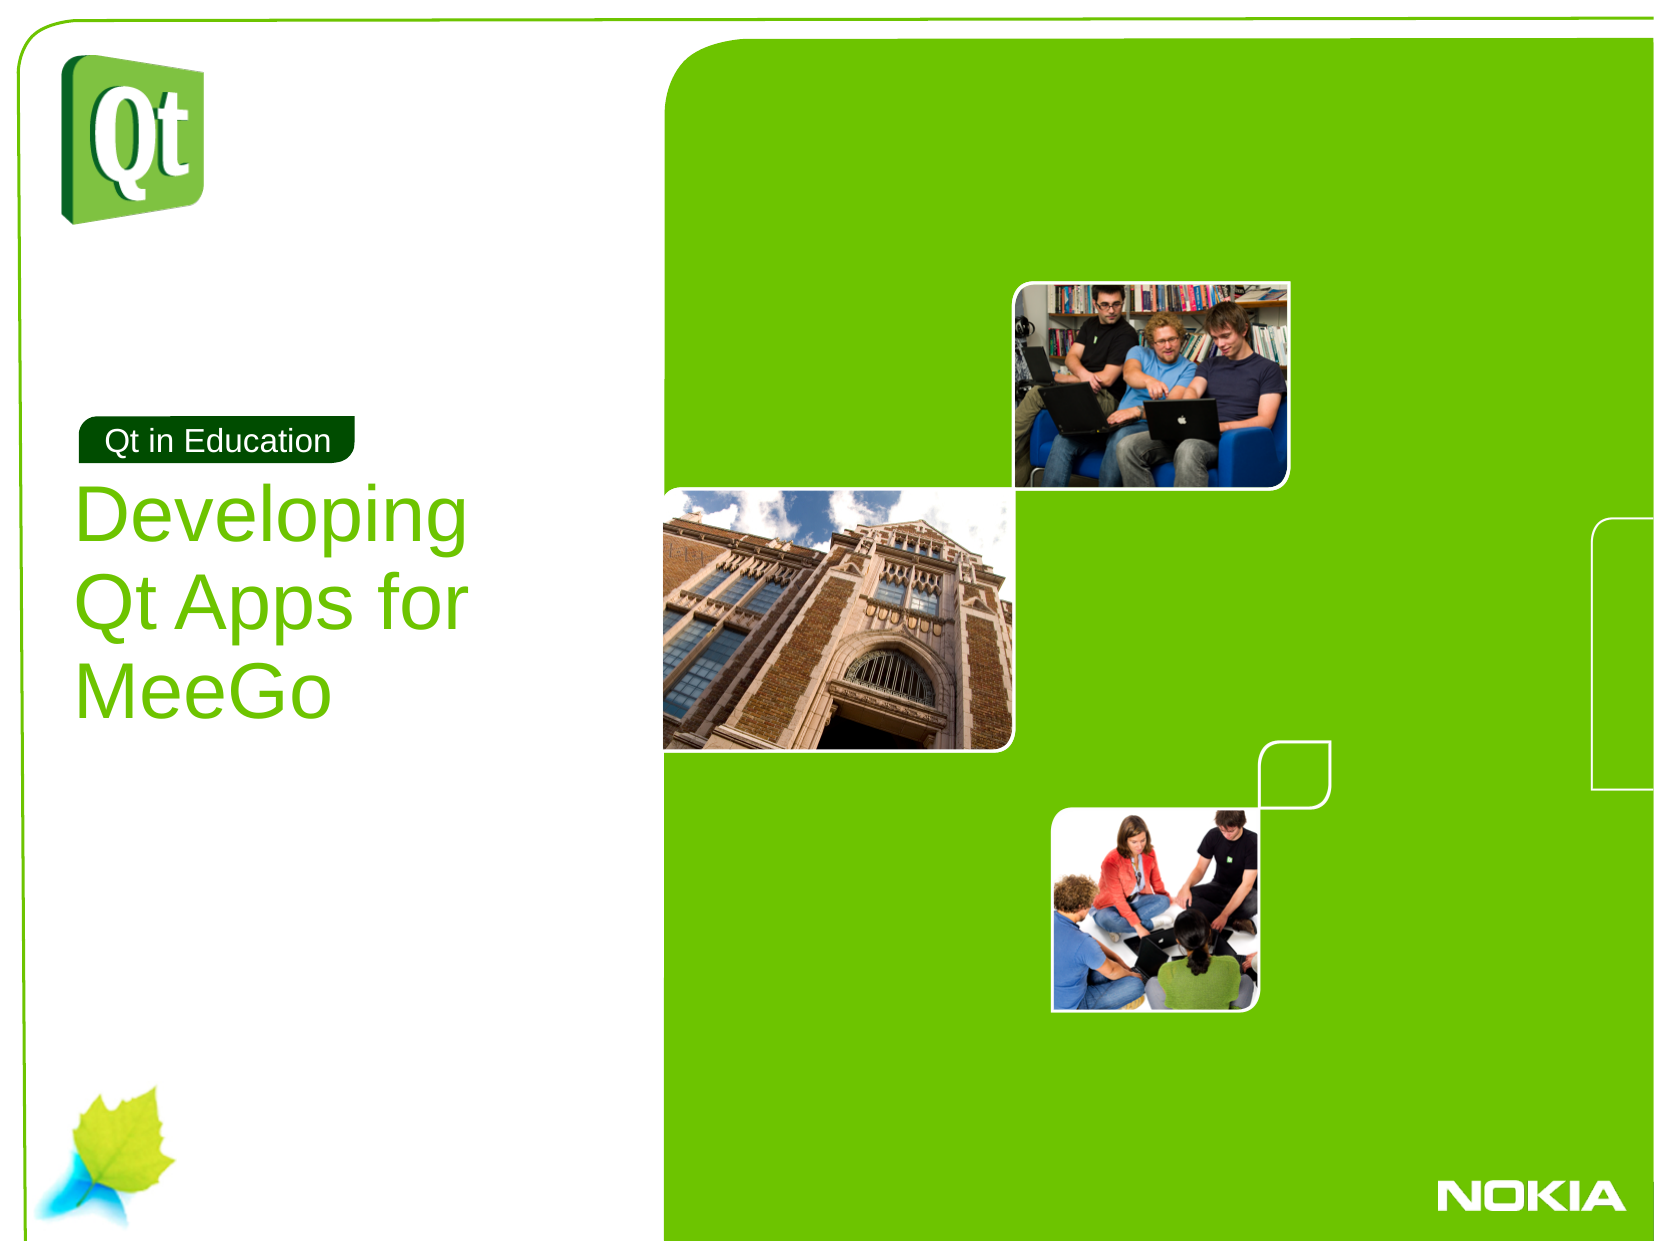

.
Qt in Education
Developing
Qt Apps for
MeeGo